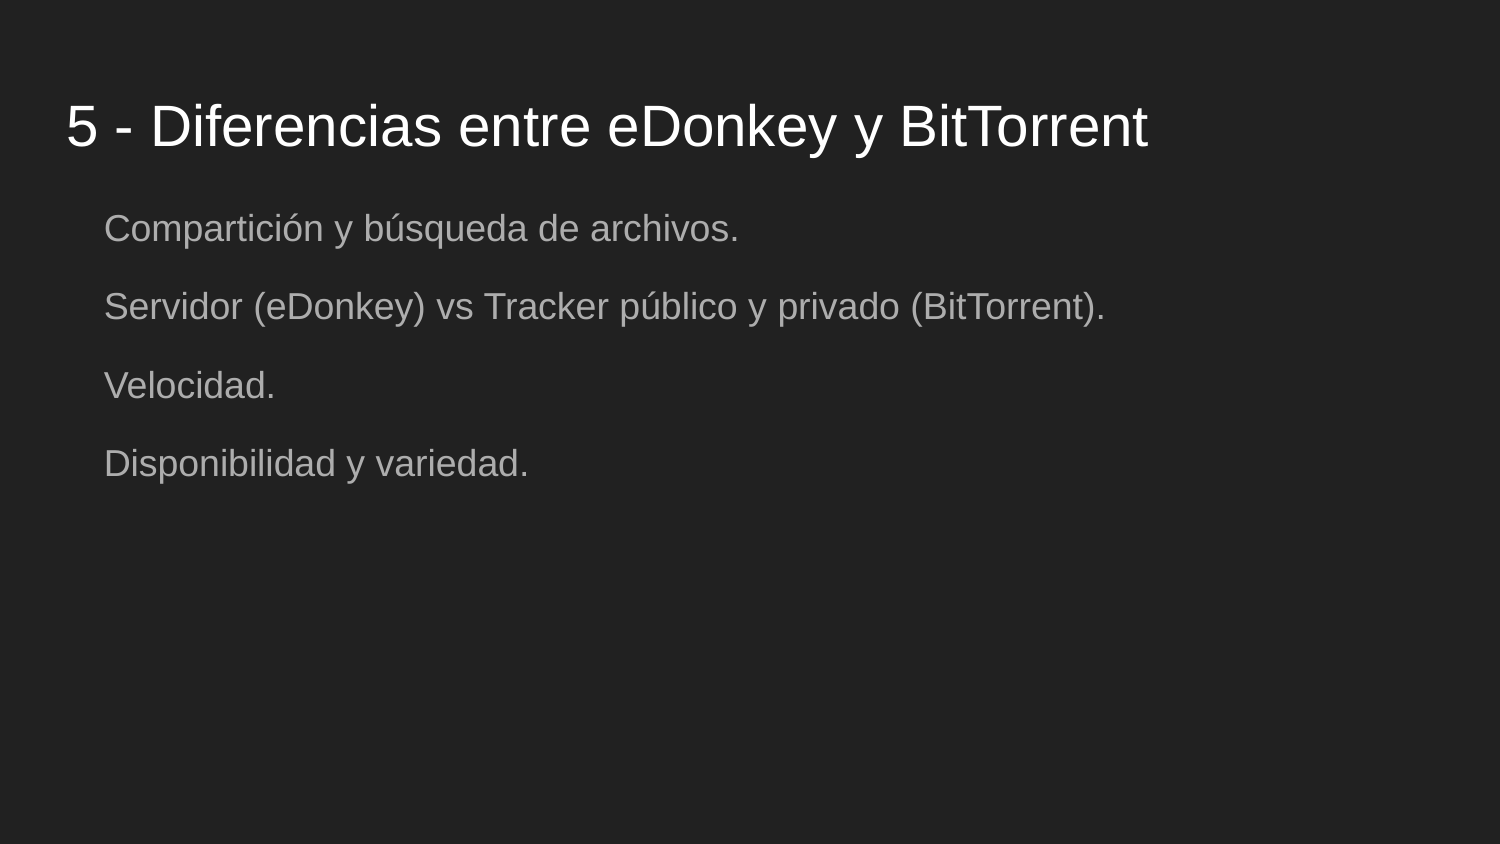

# 5 - Diferencias entre eDonkey y BitTorrent
Compartición y búsqueda de archivos.
Servidor (eDonkey) vs Tracker público y privado (BitTorrent).
Velocidad.
Disponibilidad y variedad.